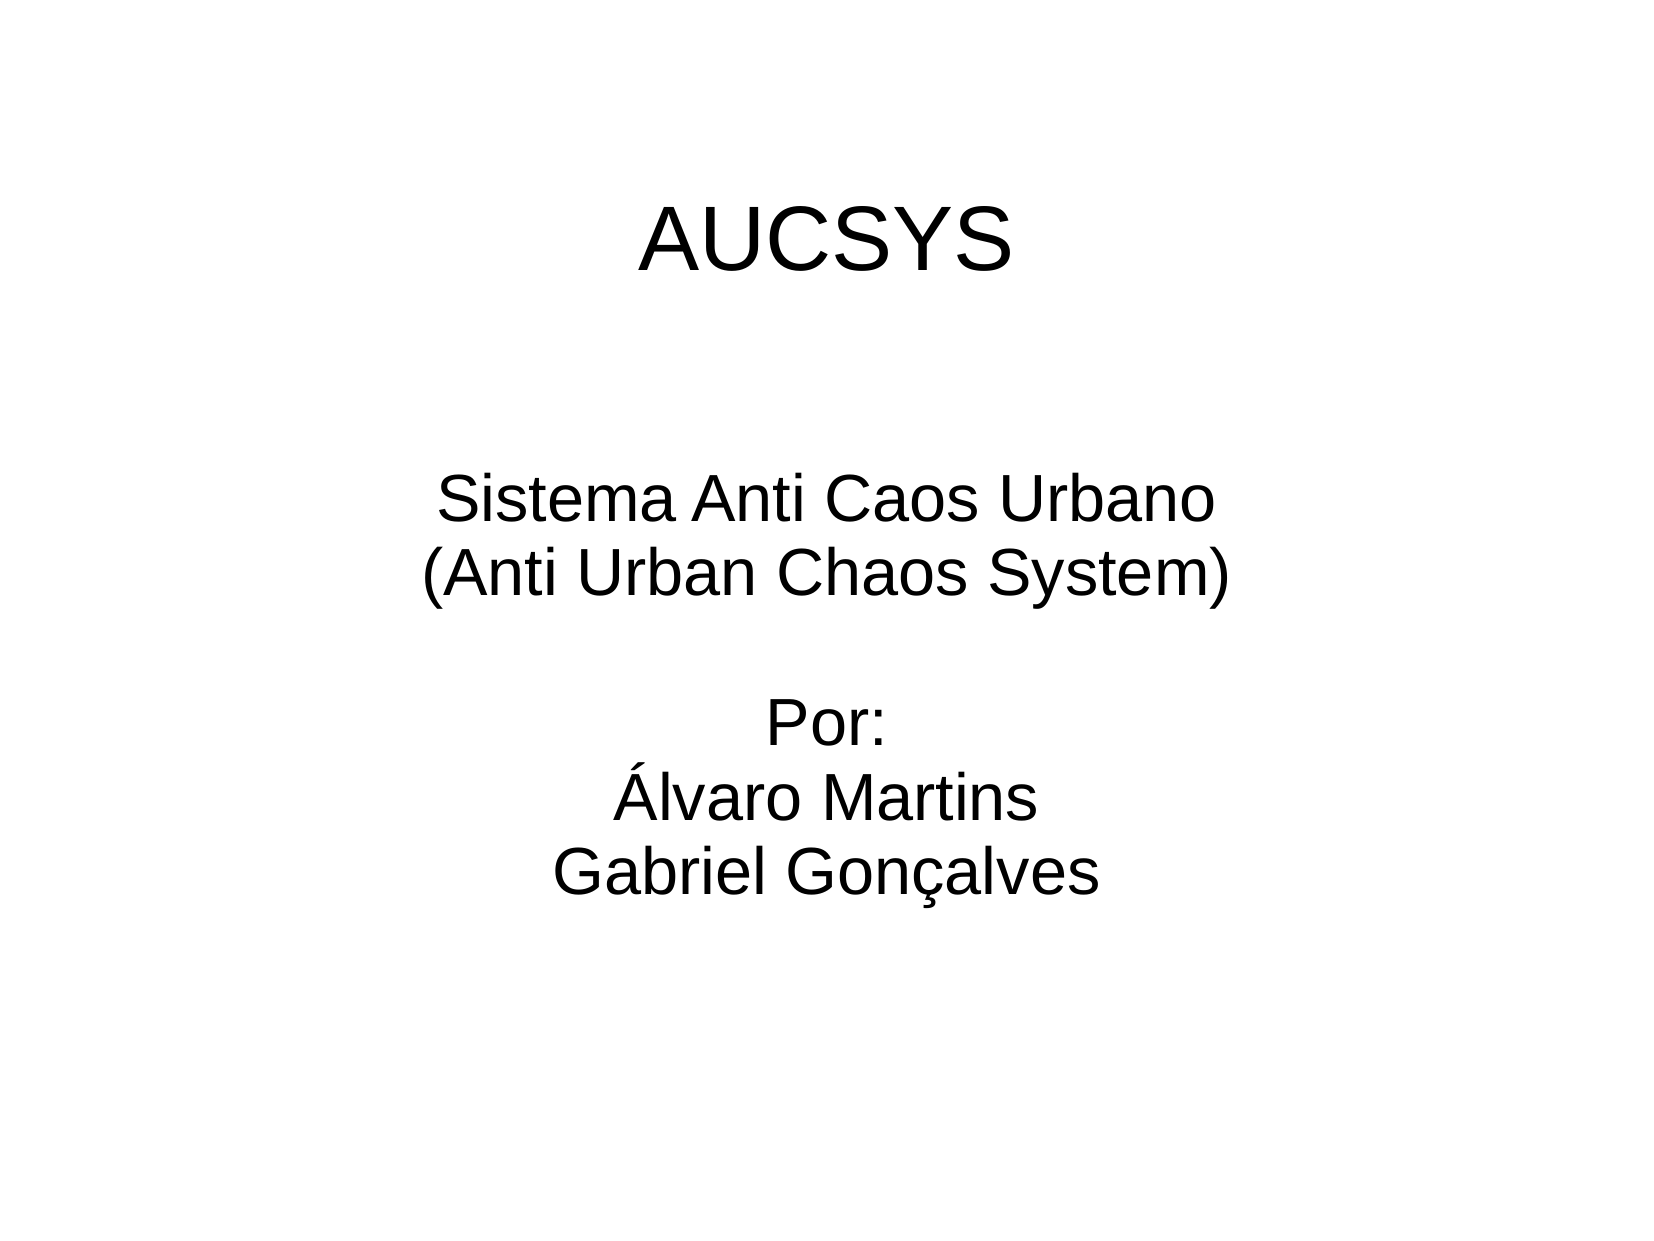

# AUCSYS
Sistema Anti Caos Urbano
(Anti Urban Chaos System)
Por:
Álvaro Martins
Gabriel Gonçalves